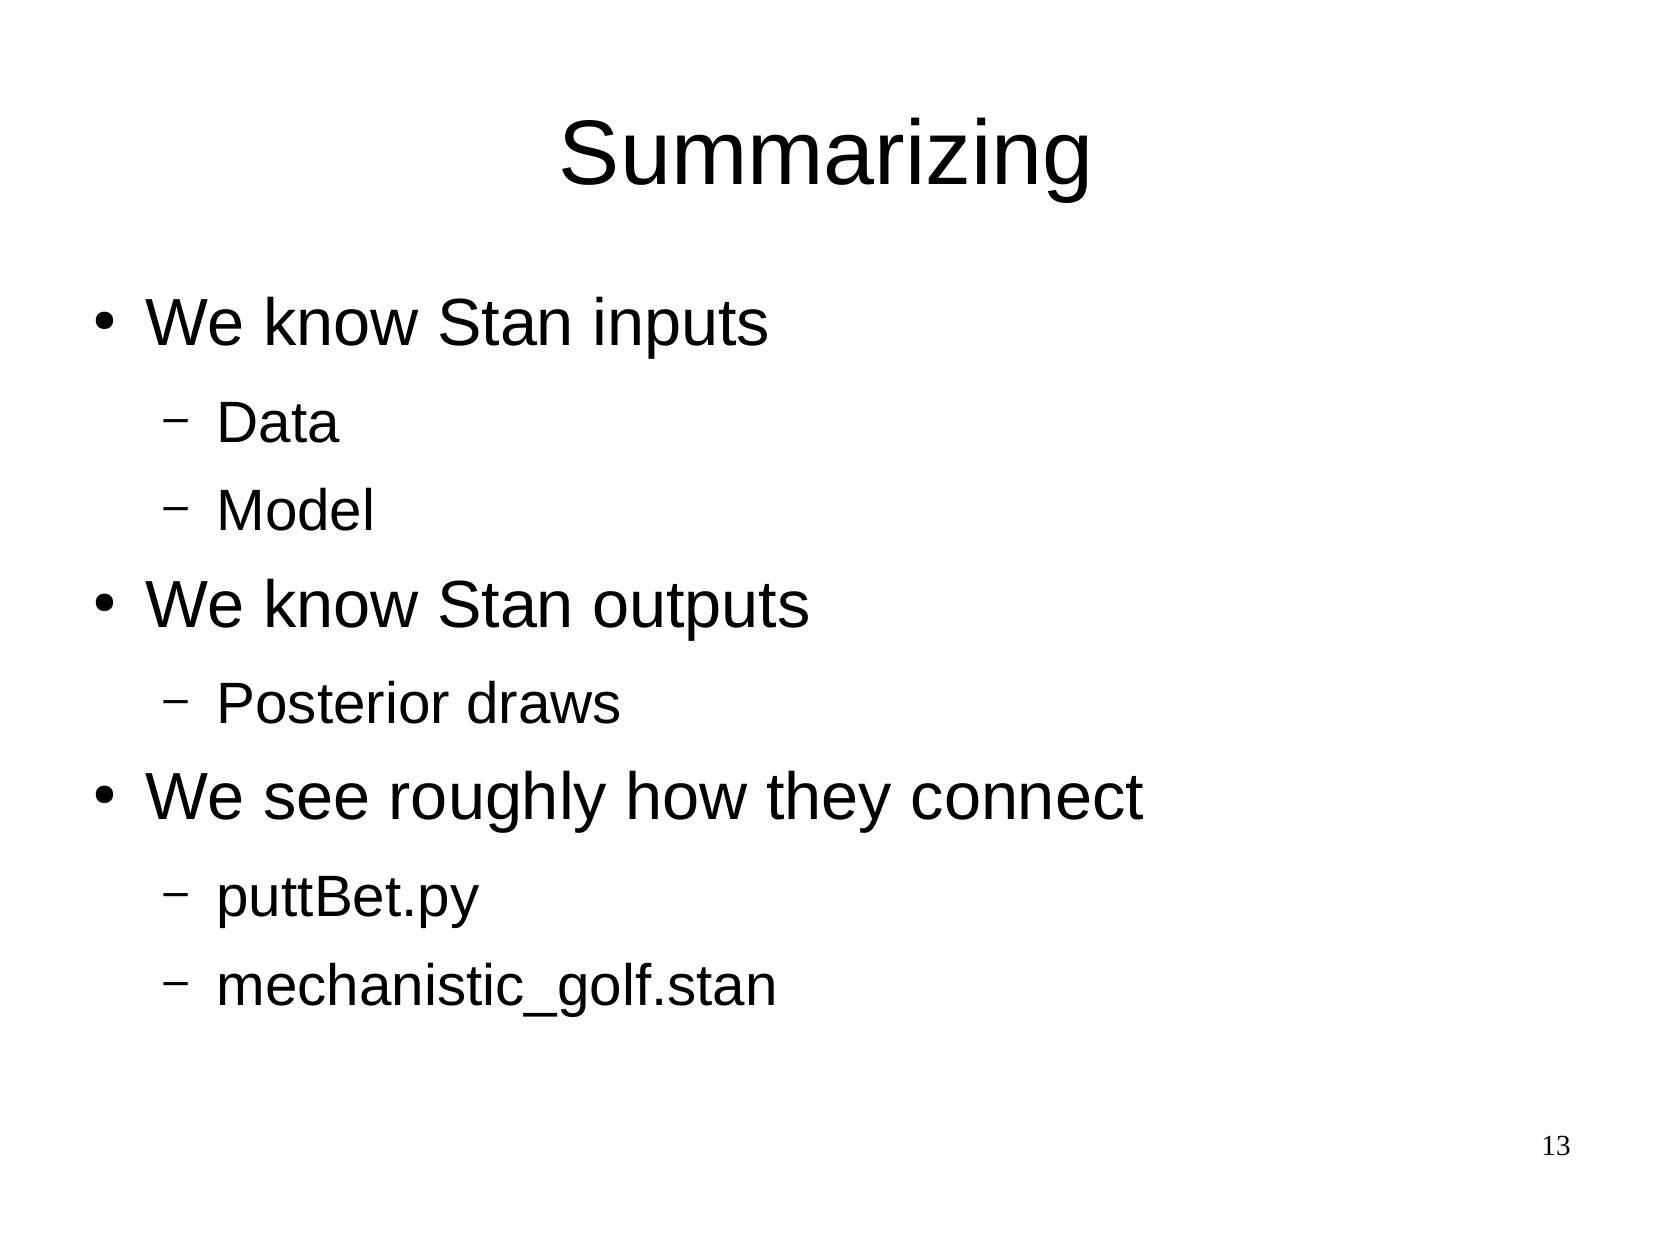

# Summarizing
We know Stan inputs
Data
Model
We know Stan outputs
Posterior draws
We see roughly how they connect
puttBet.py
mechanistic_golf.stan
13